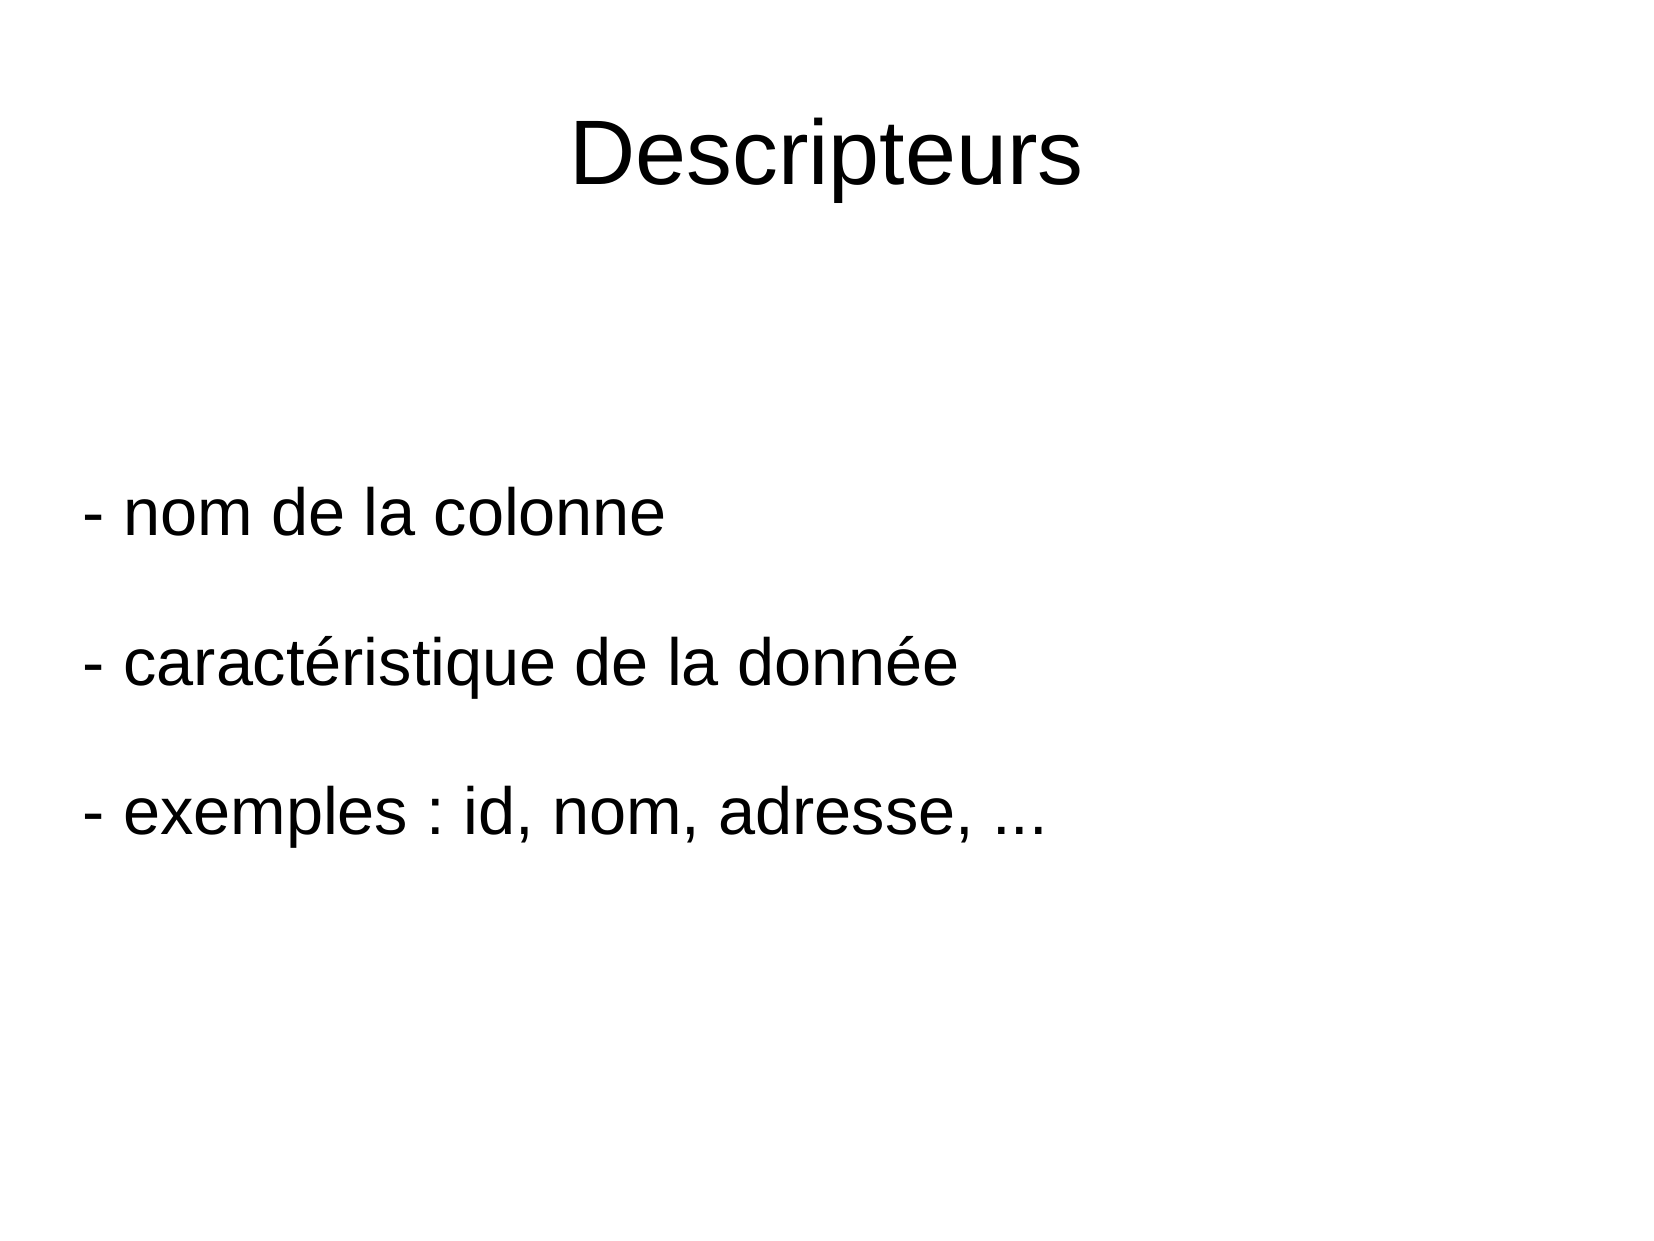

# Descripteurs
- nom de la colonne
- caractéristique de la donnée
- exemples : id, nom, adresse, ...